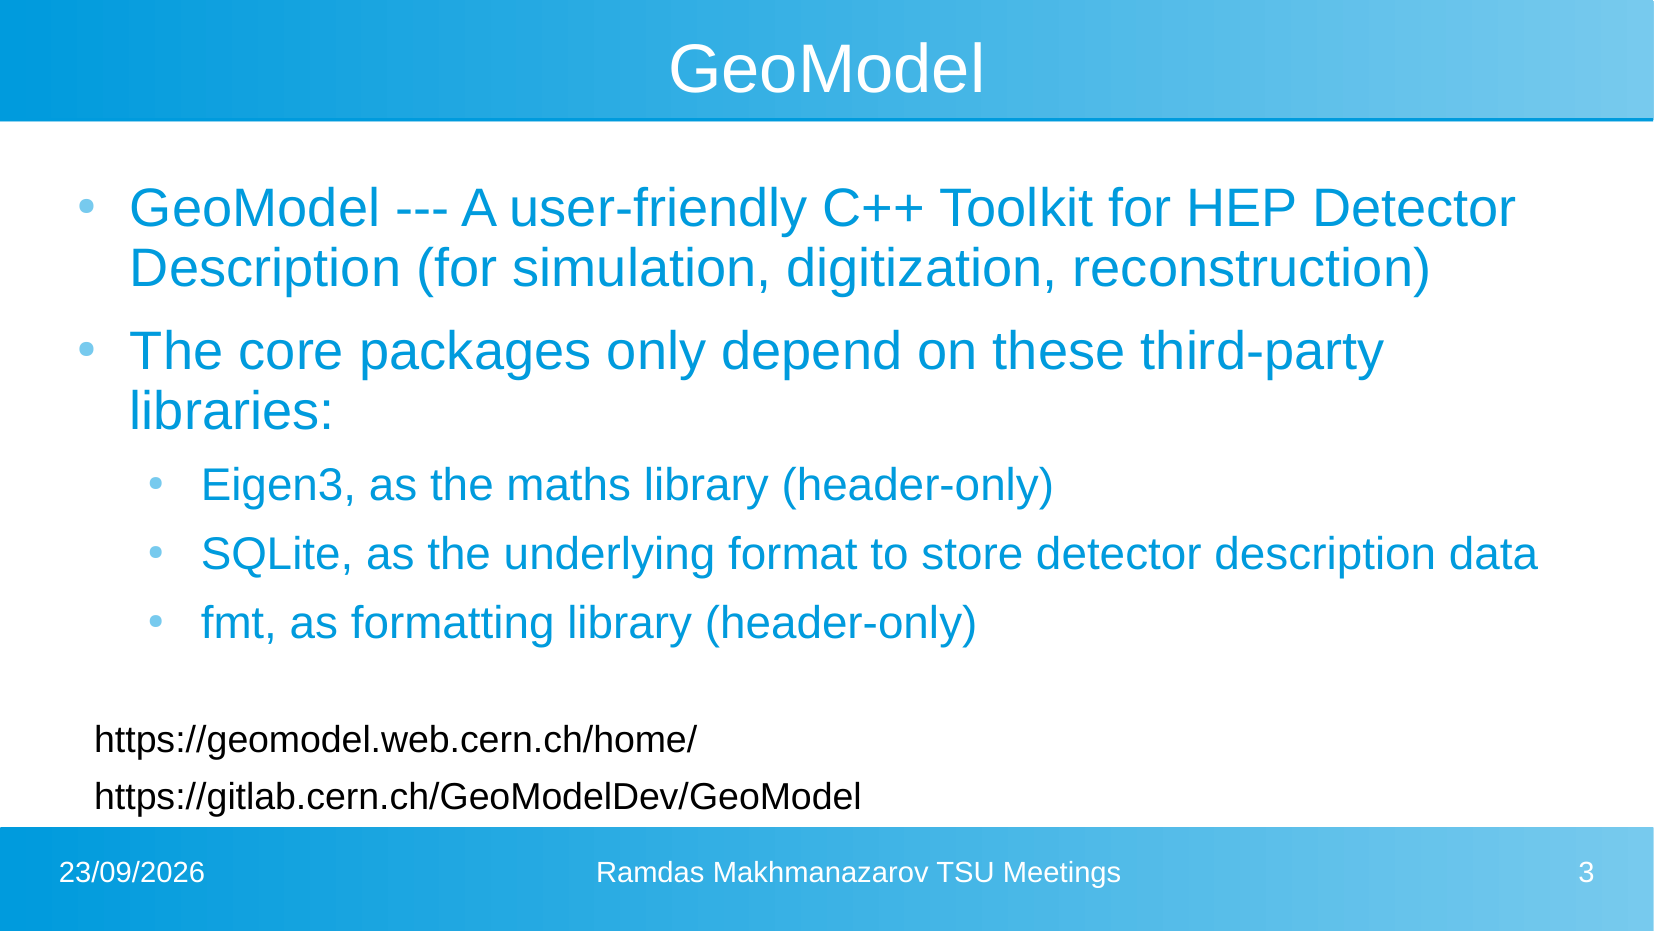

# GeoModel
GeoModel --- A user-friendly C++ Toolkit for HEP Detector Description (for simulation, digitization, reconstruction)
The core packages only depend on these third-party libraries:
Eigen3, as the maths library (header-only)
SQLite, as the underlying format to store detector description data
fmt, as formatting library (header-only)
https://geomodel.web.cern.ch/home/
https://gitlab.cern.ch/GeoModelDev/GeoModel
Ramdas Makhmanazarov, Geant4 TSU meetings
3